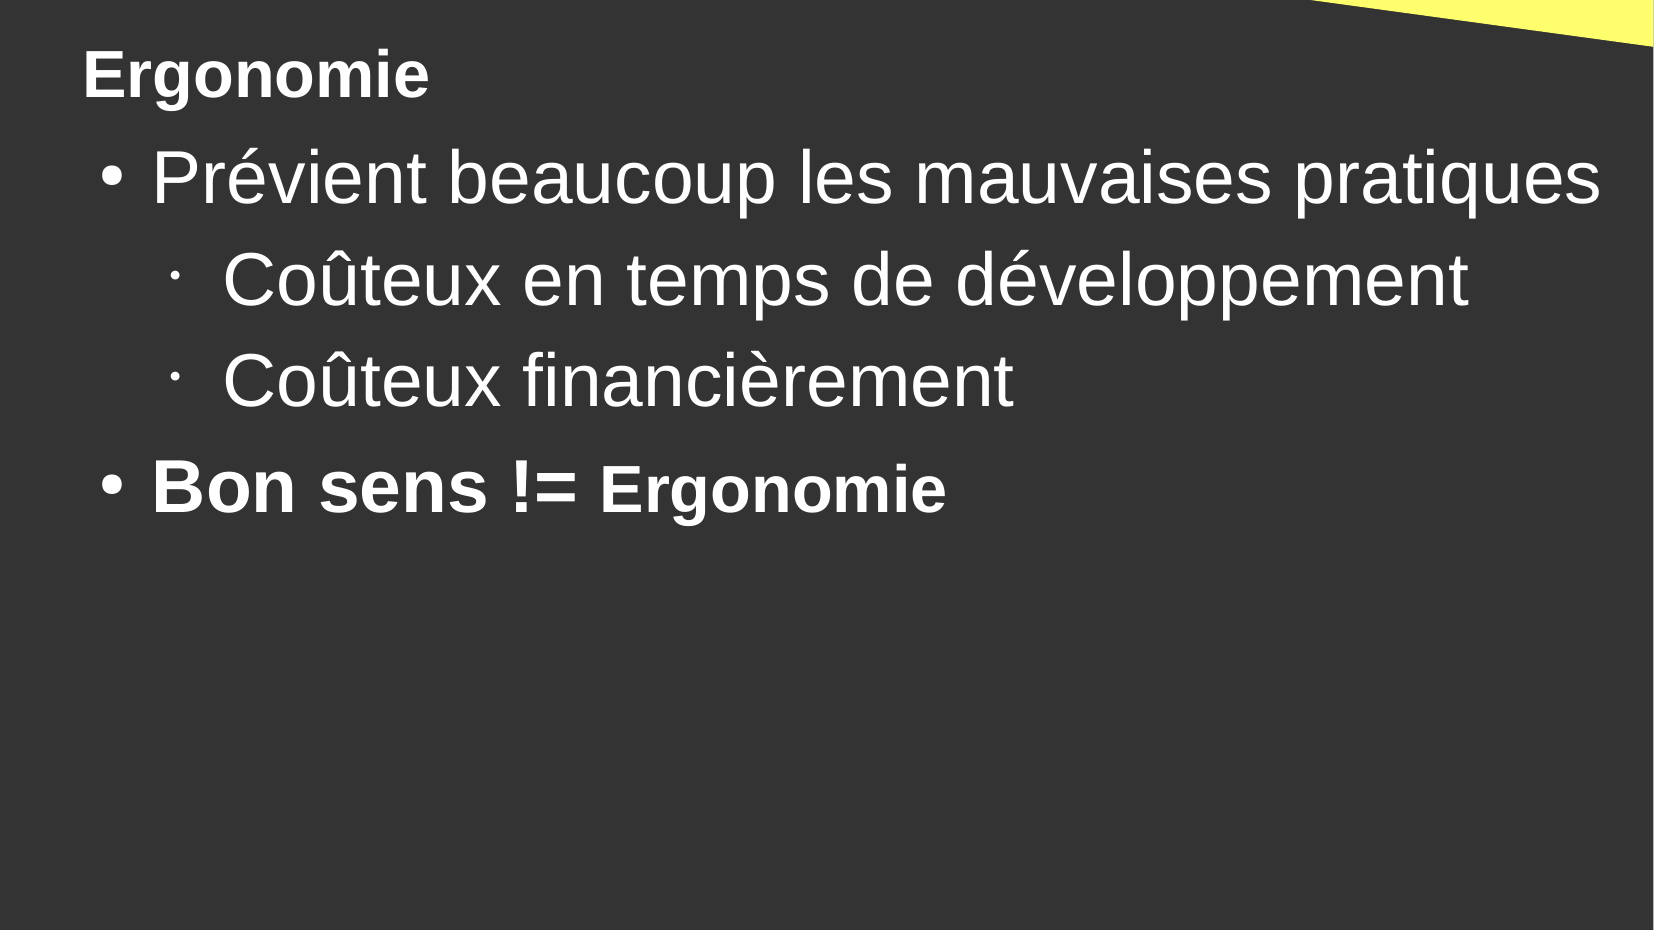

# Ergonomie
Prévient beaucoup les mauvaises pratiques
Coûteux en temps de développement
Coûteux financièrement
Bon sens != Ergonomie